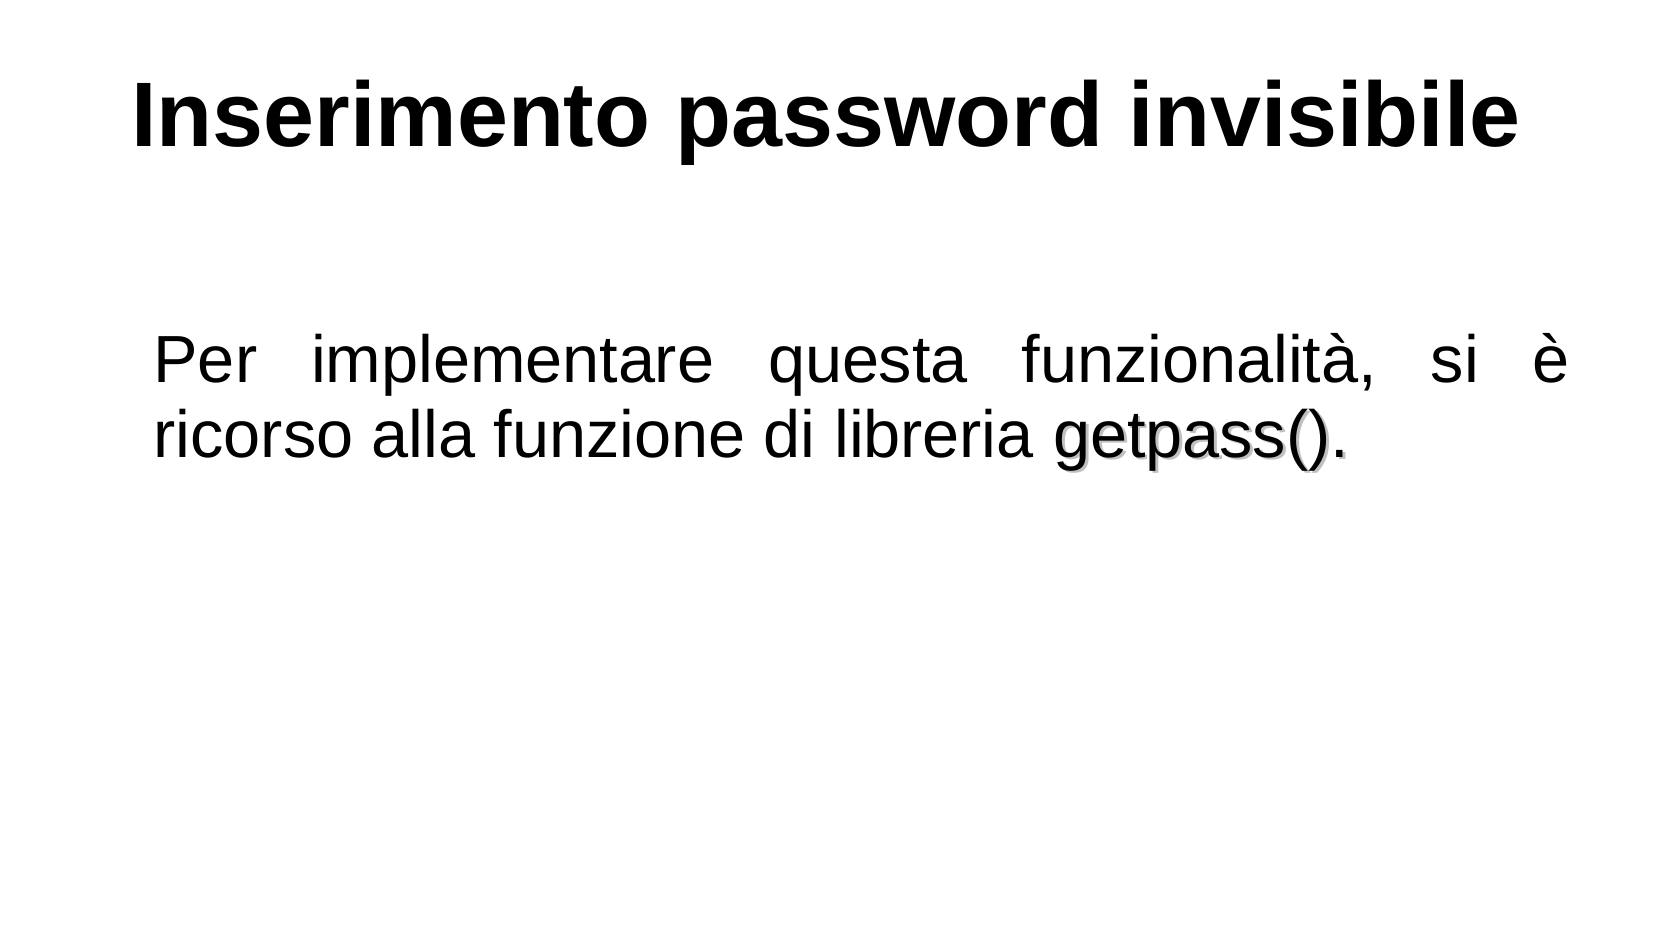

#
Inserimento password invisibile
Per implementare questa funzionalità, si è ricorso alla funzione di libreria getpass().